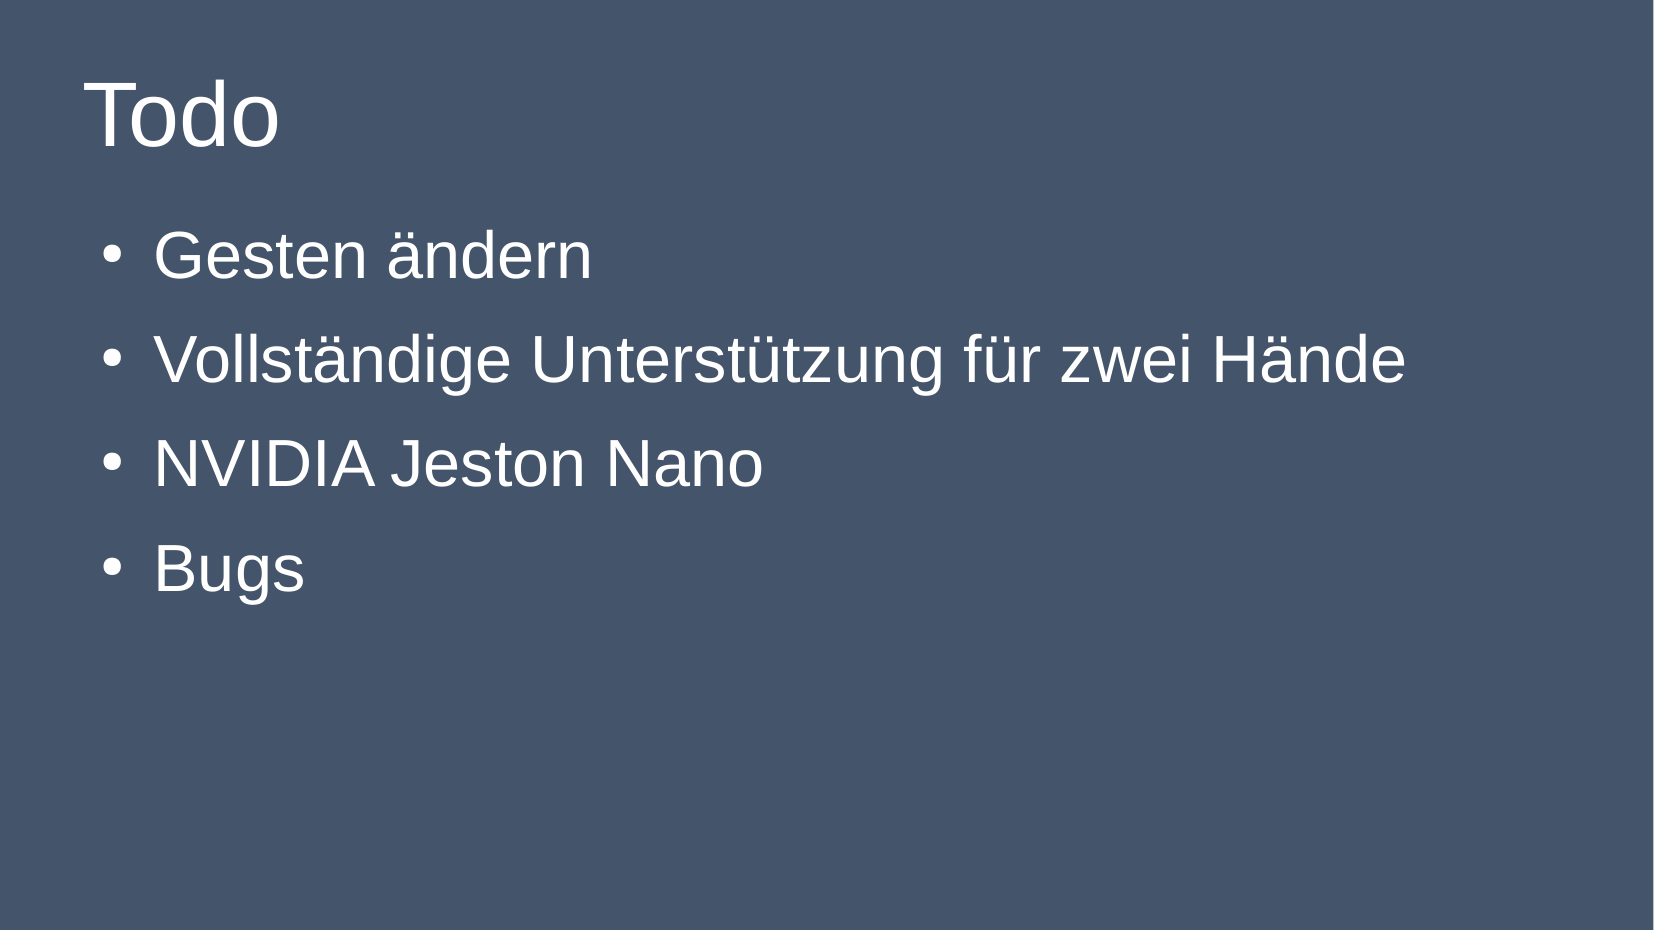

# Todo
Gesten ändern
Vollständige Unterstützung für zwei Hände
NVIDIA Jeston Nano
Bugs